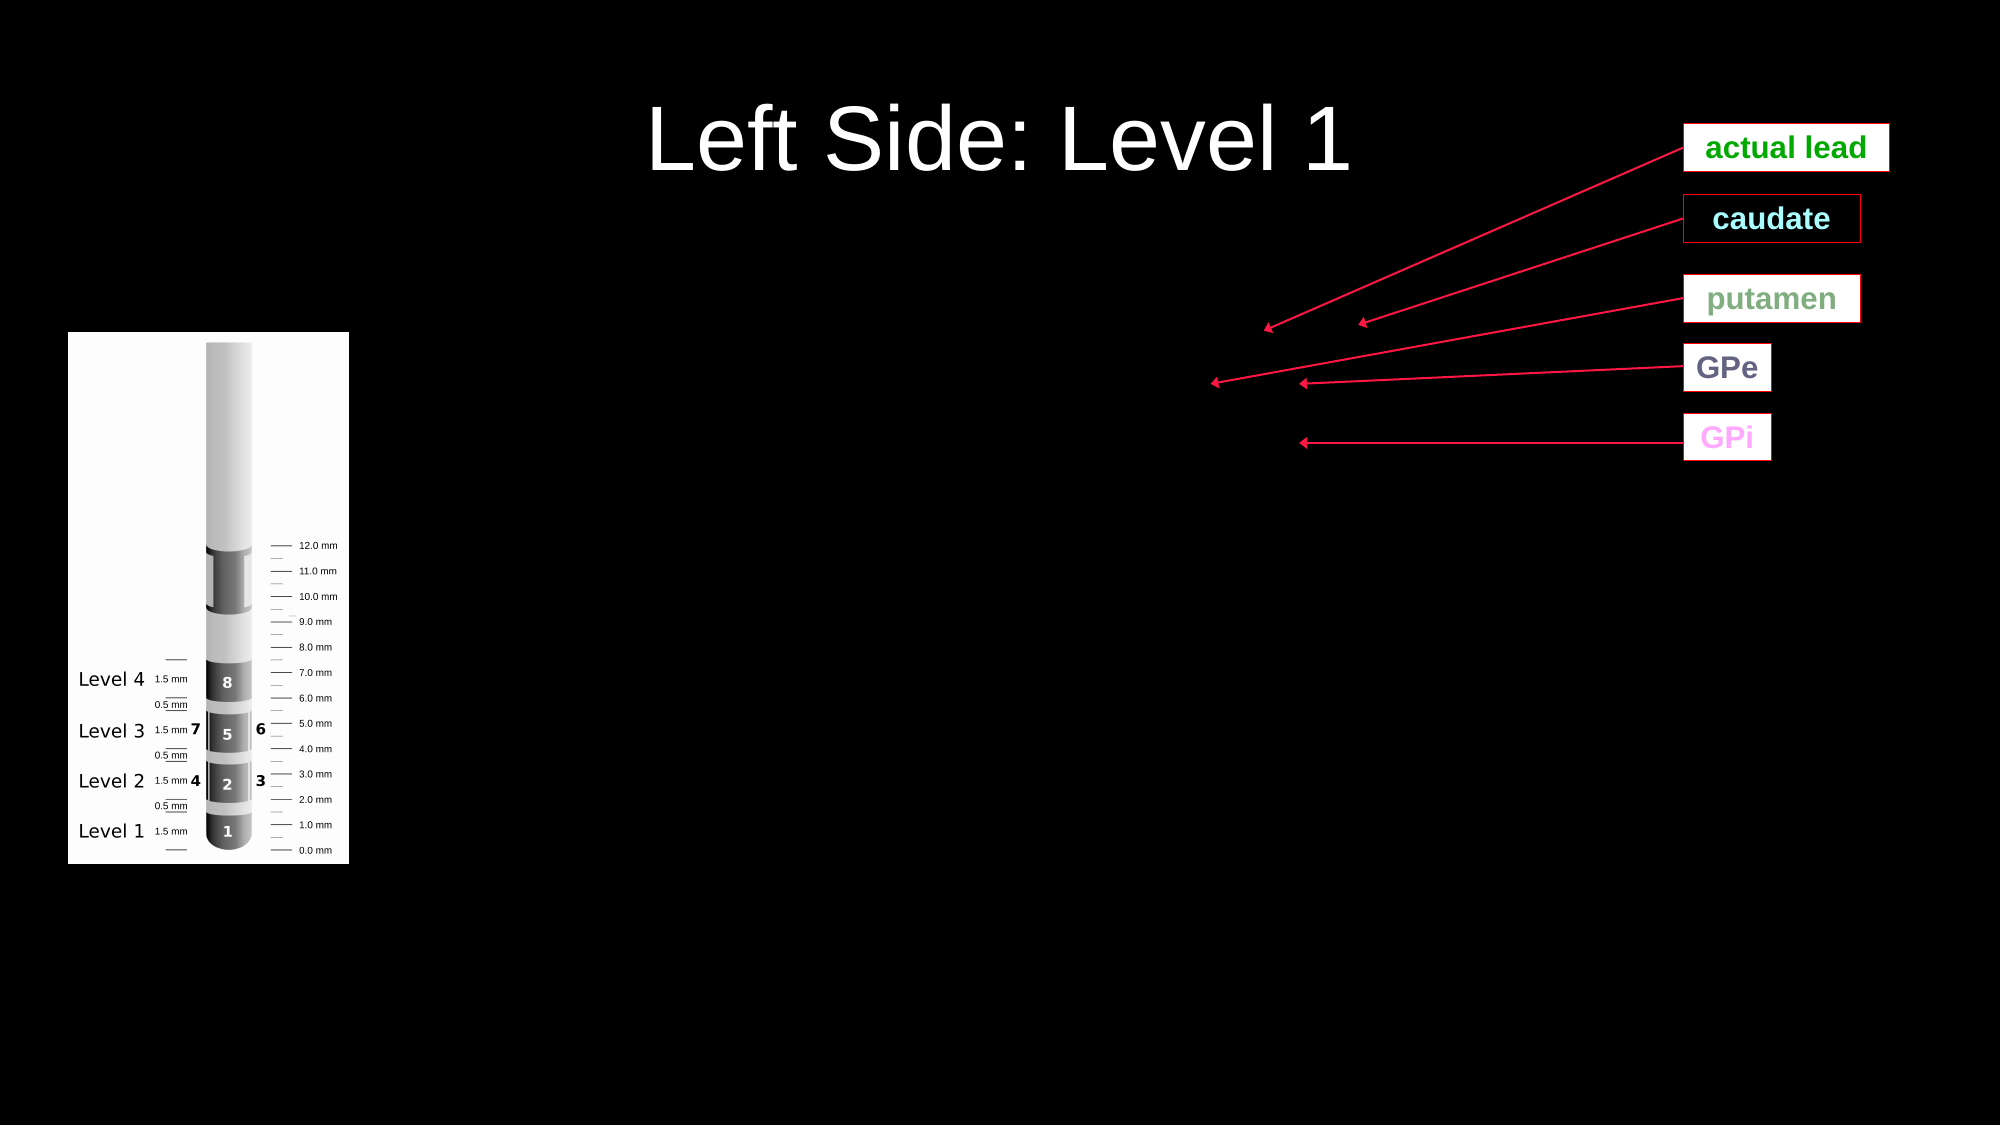

# Left Side: Level 1
actual lead
caudate
putamen
GPe
GPi